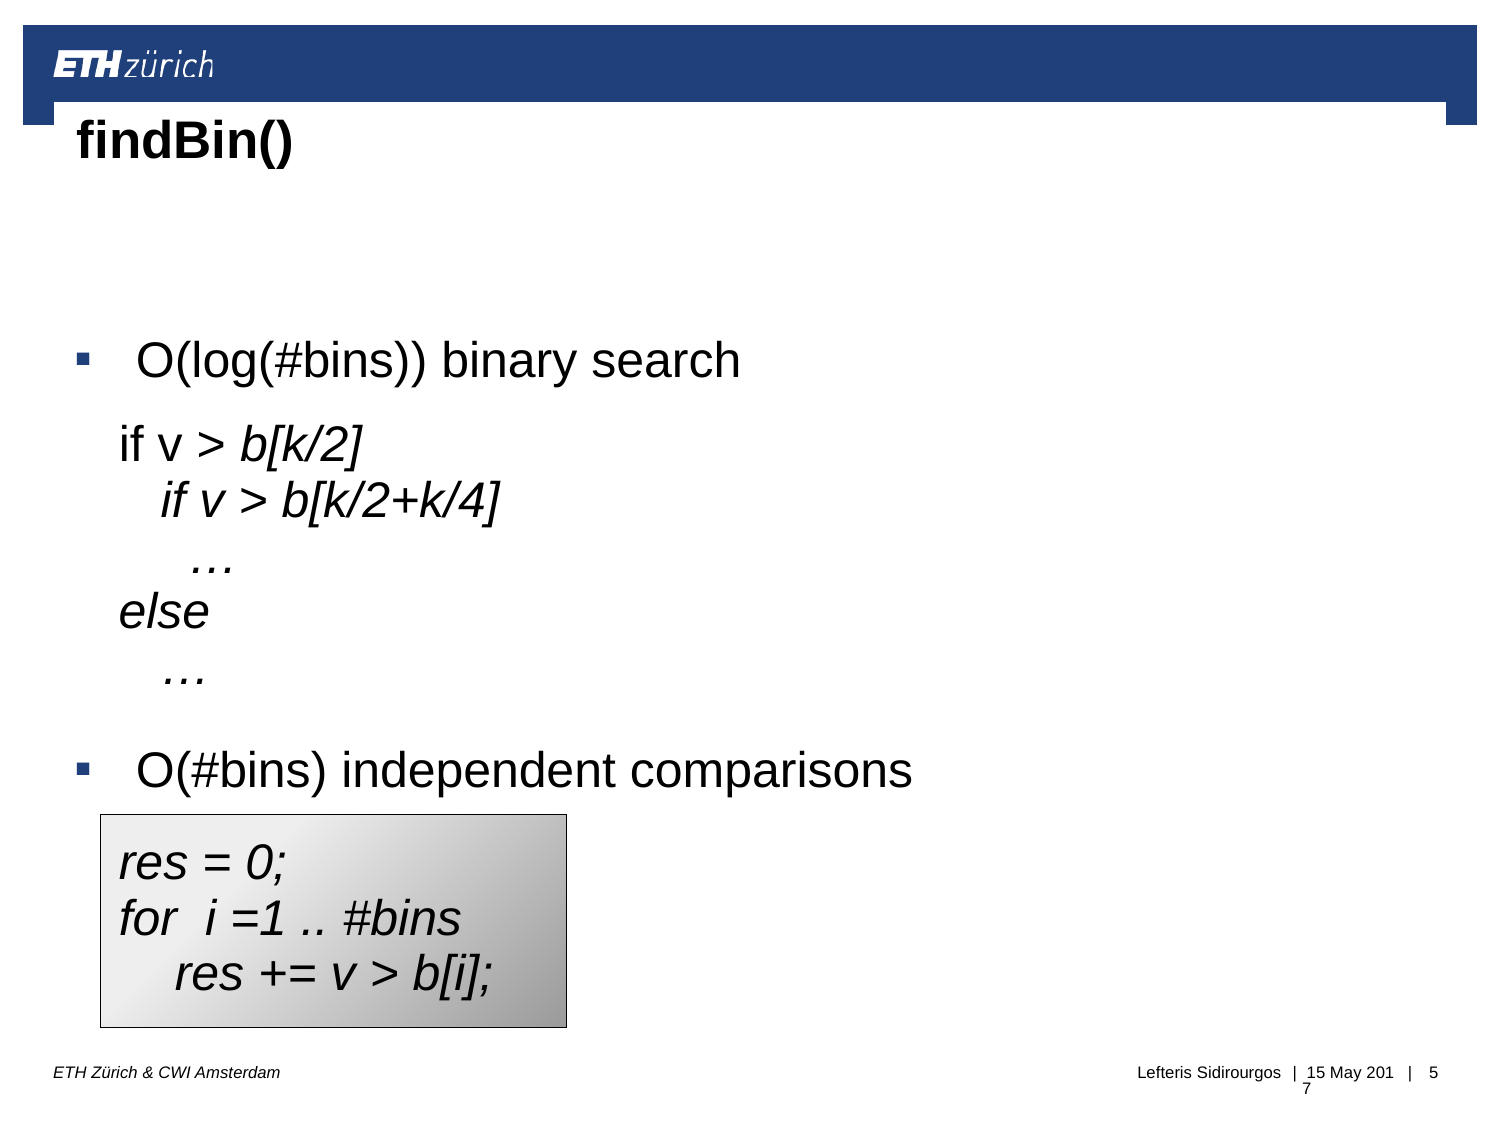

# findBin()
O(log(#bins)) binary search
 if v > b[k/2]
 if v > b[k/2+k/4]
 …
 else
 …
O(#bins) independent comparisons
 res = 0;
 for i =1 .. #bins
 res += v > b[i];
Lefteris Sidirourgos
 15 May 2017
5